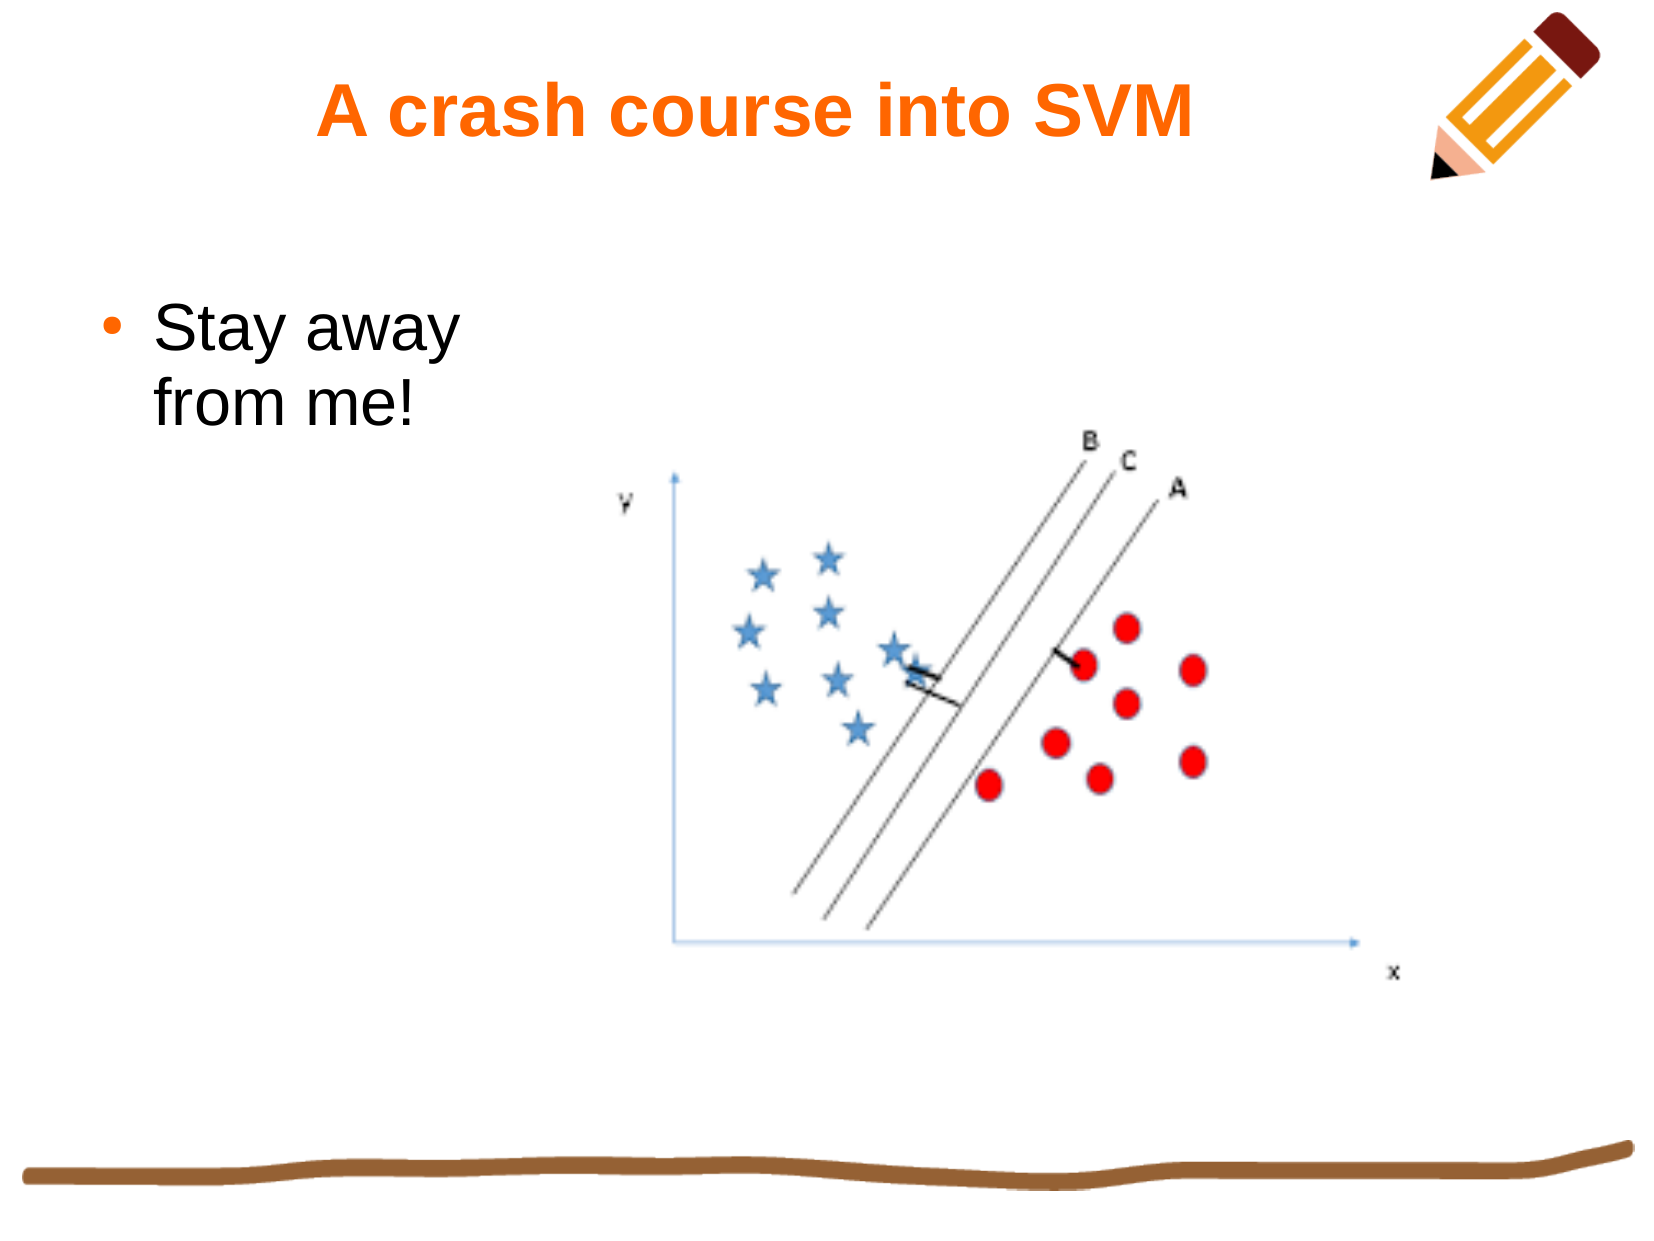

# A crash course into SVM
Stay away from me!